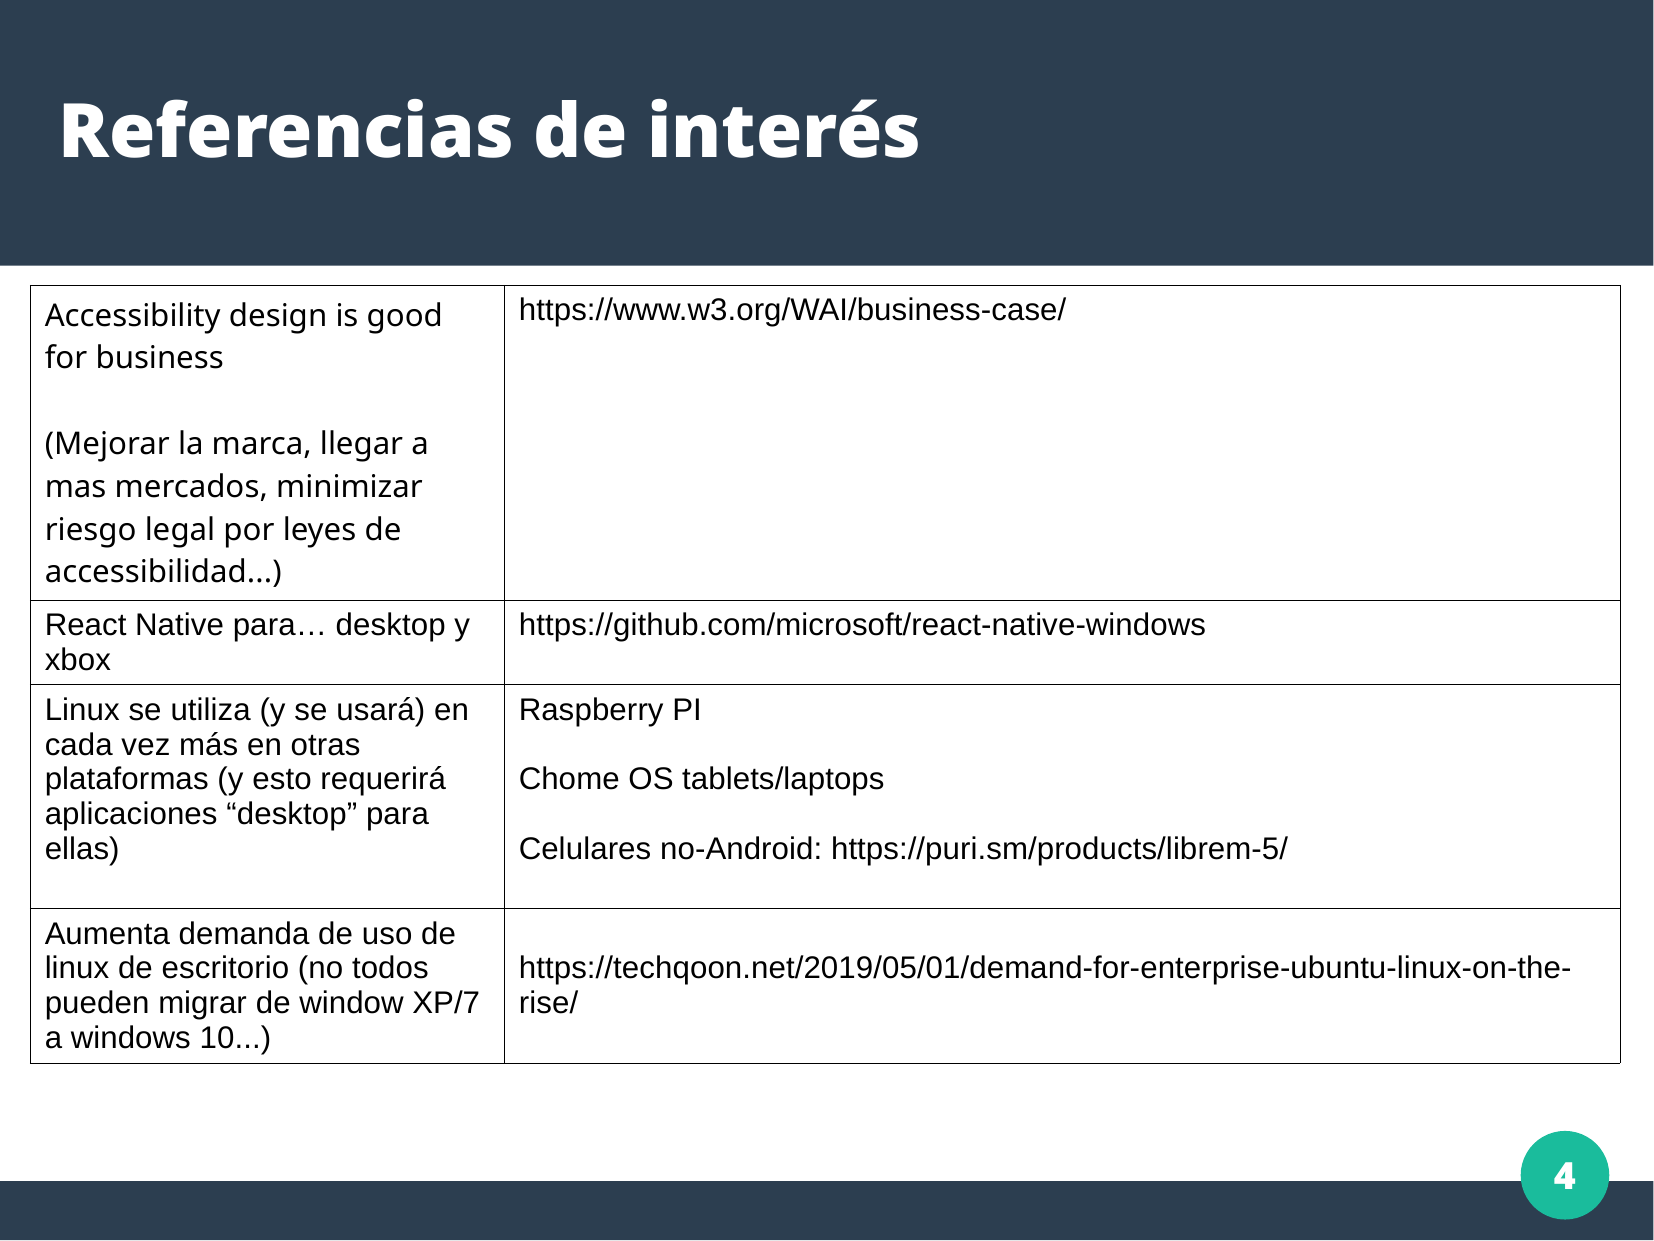

# Referencias de interés
| Accessibility design is good for business (Mejorar la marca, llegar a mas mercados, minimizar riesgo legal por leyes de accessibilidad...) | https://www.w3.org/WAI/business-case/ |
| --- | --- |
| React Native para… desktop y xbox | https://github.com/microsoft/react-native-windows |
| Linux se utiliza (y se usará) en cada vez más en otras plataformas (y esto requerirá aplicaciones “desktop” para ellas) | Raspberry PI Chome OS tablets/laptops Celulares no-Android: https://puri.sm/products/librem-5/ |
| Aumenta demanda de uso de linux de escritorio (no todos pueden migrar de window XP/7 a windows 10...) | https://techqoon.net/2019/05/01/demand-for-enterprise-ubuntu-linux-on-the-rise/ |
4